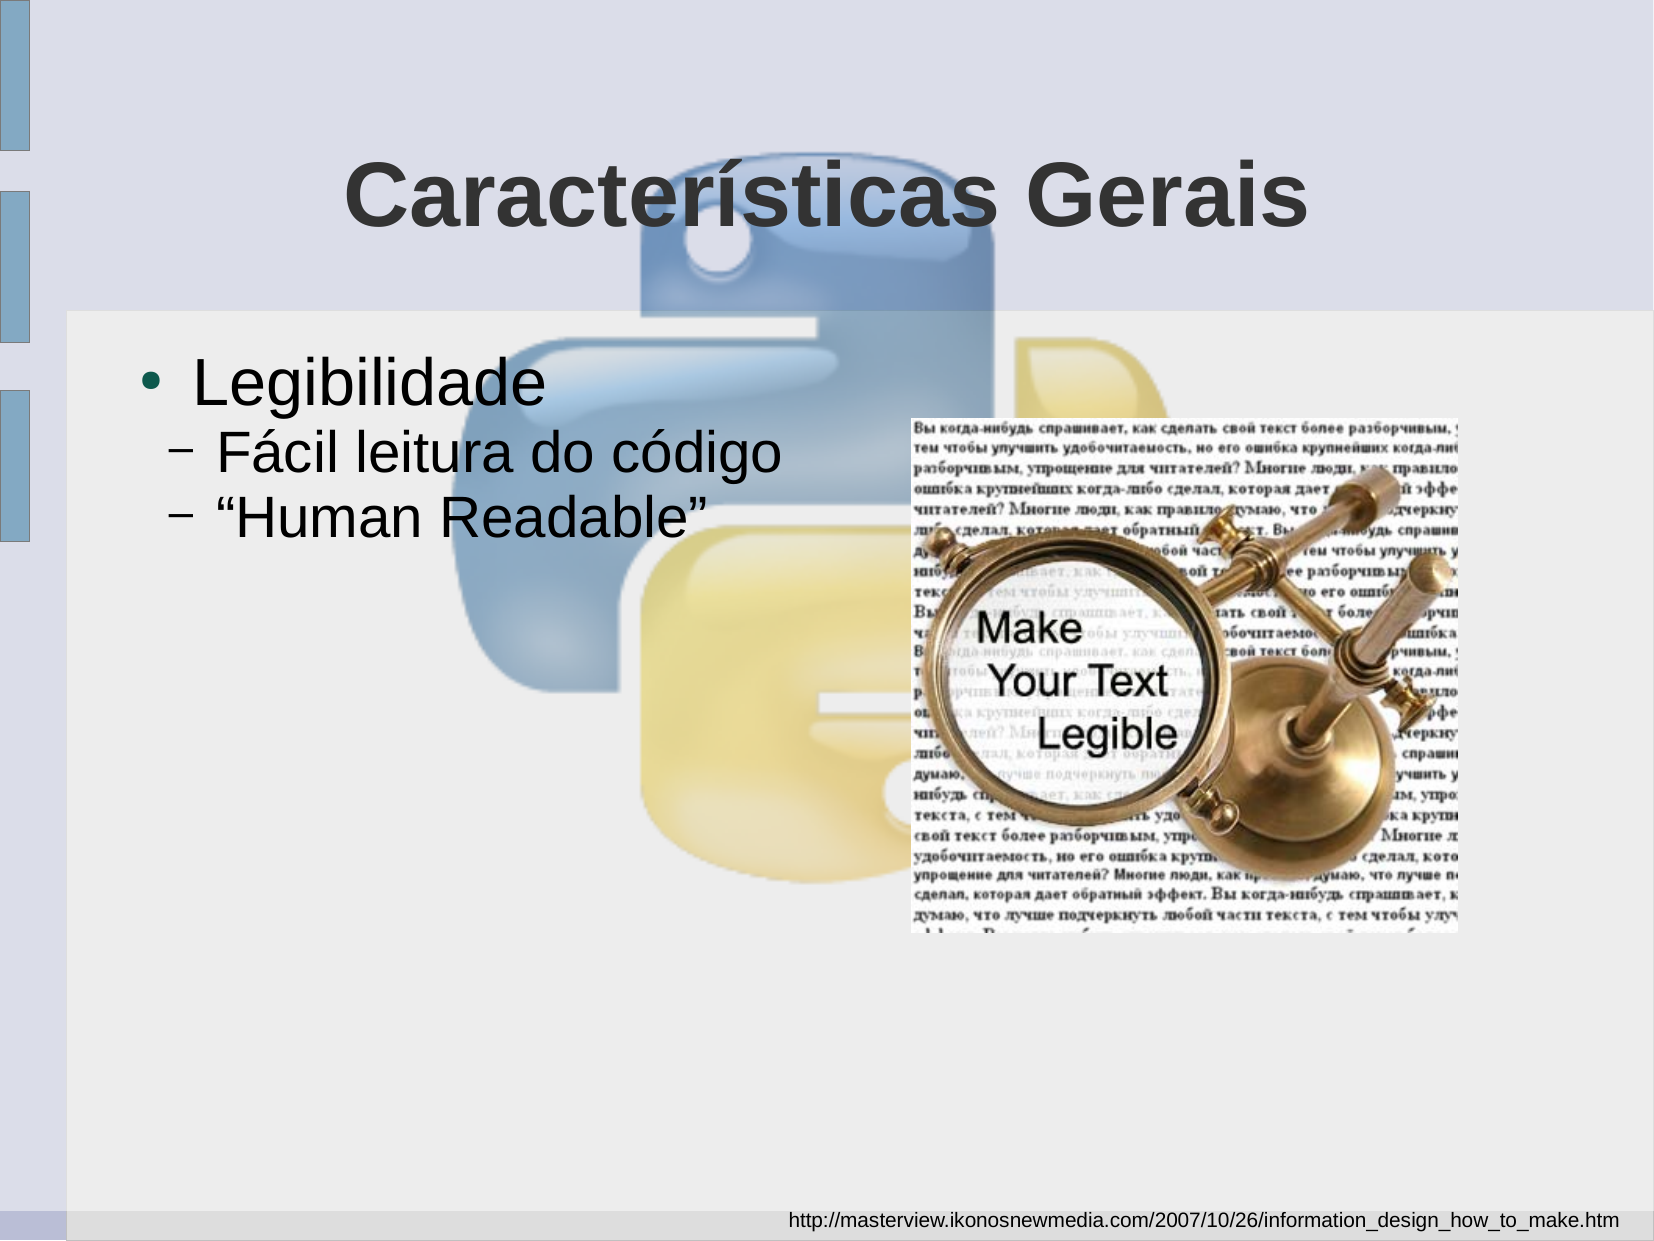

# Características Gerais
Legibilidade
Fácil leitura do código
“Human Readable”
http://masterview.ikonosnewmedia.com/2007/10/26/information_design_how_to_make.htm